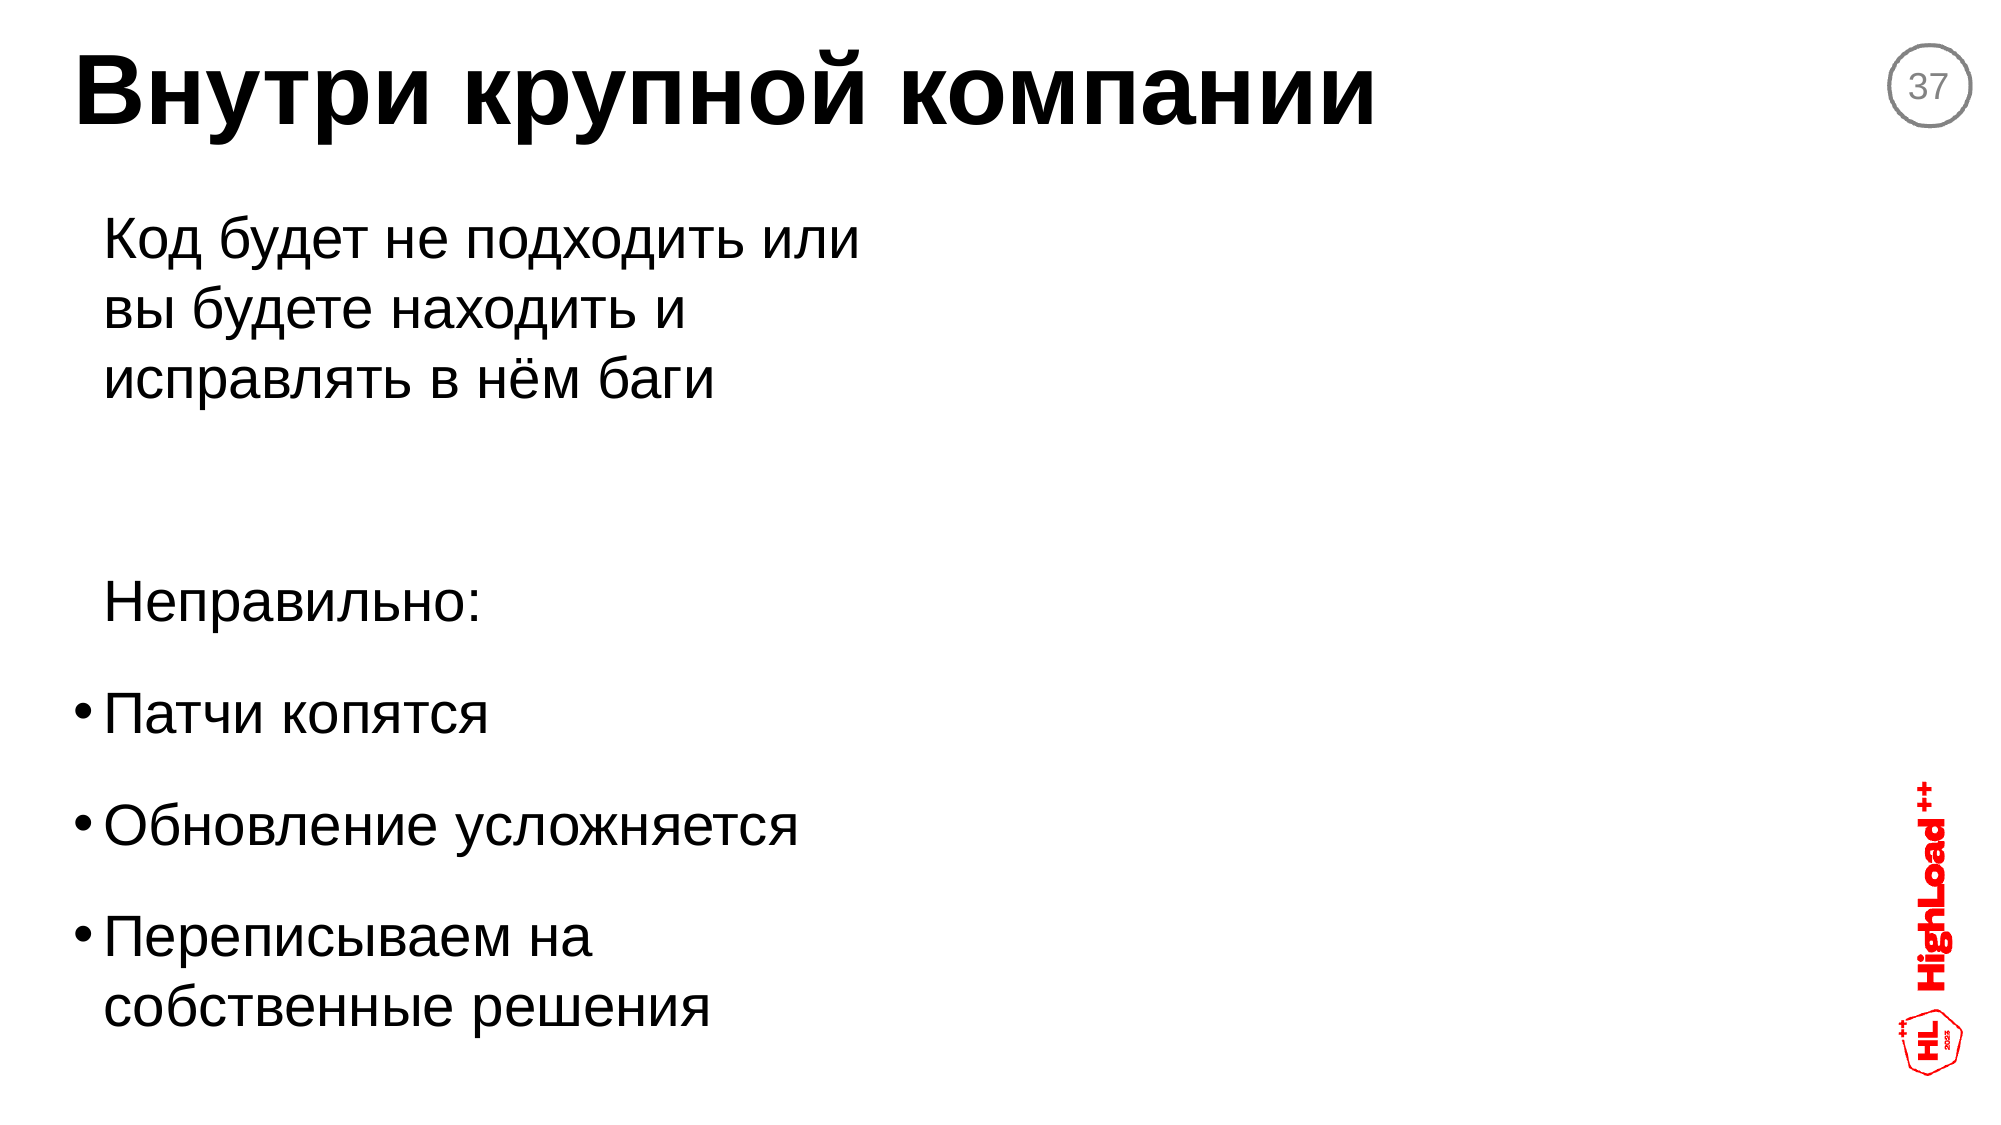

# Внутри крупной компании
37
Код будет не подходить или вы будете находить и исправлять в нём баги
Неправильно:
Патчи копятся
Обновление усложняется
Переписываем на собственные решения